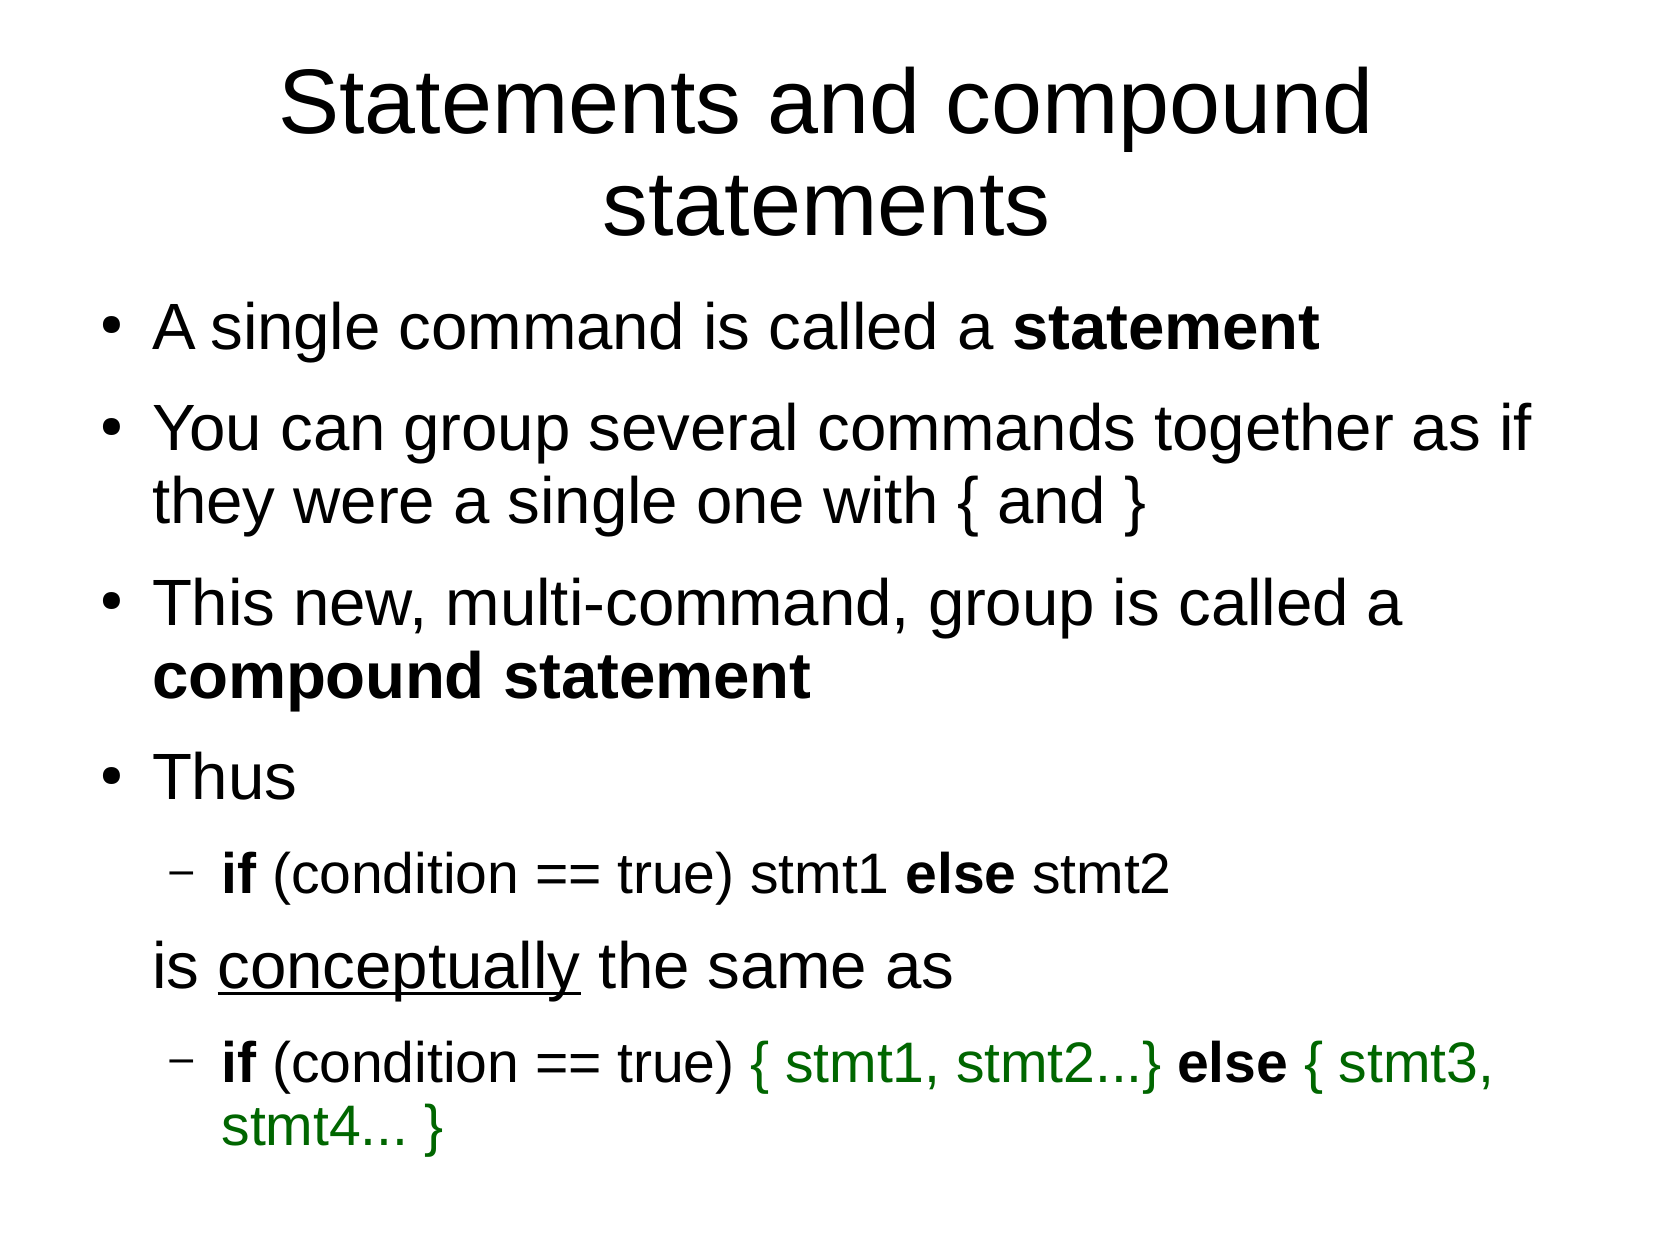

# Statements and compound statements
A single command is called a statement
You can group several commands together as if they were a single one with { and }
This new, multi-command, group is called a compound statement
Thus
if (condition == true) stmt1 else stmt2
is conceptually the same as
if (condition == true) { stmt1, stmt2...} else { stmt3, stmt4... }